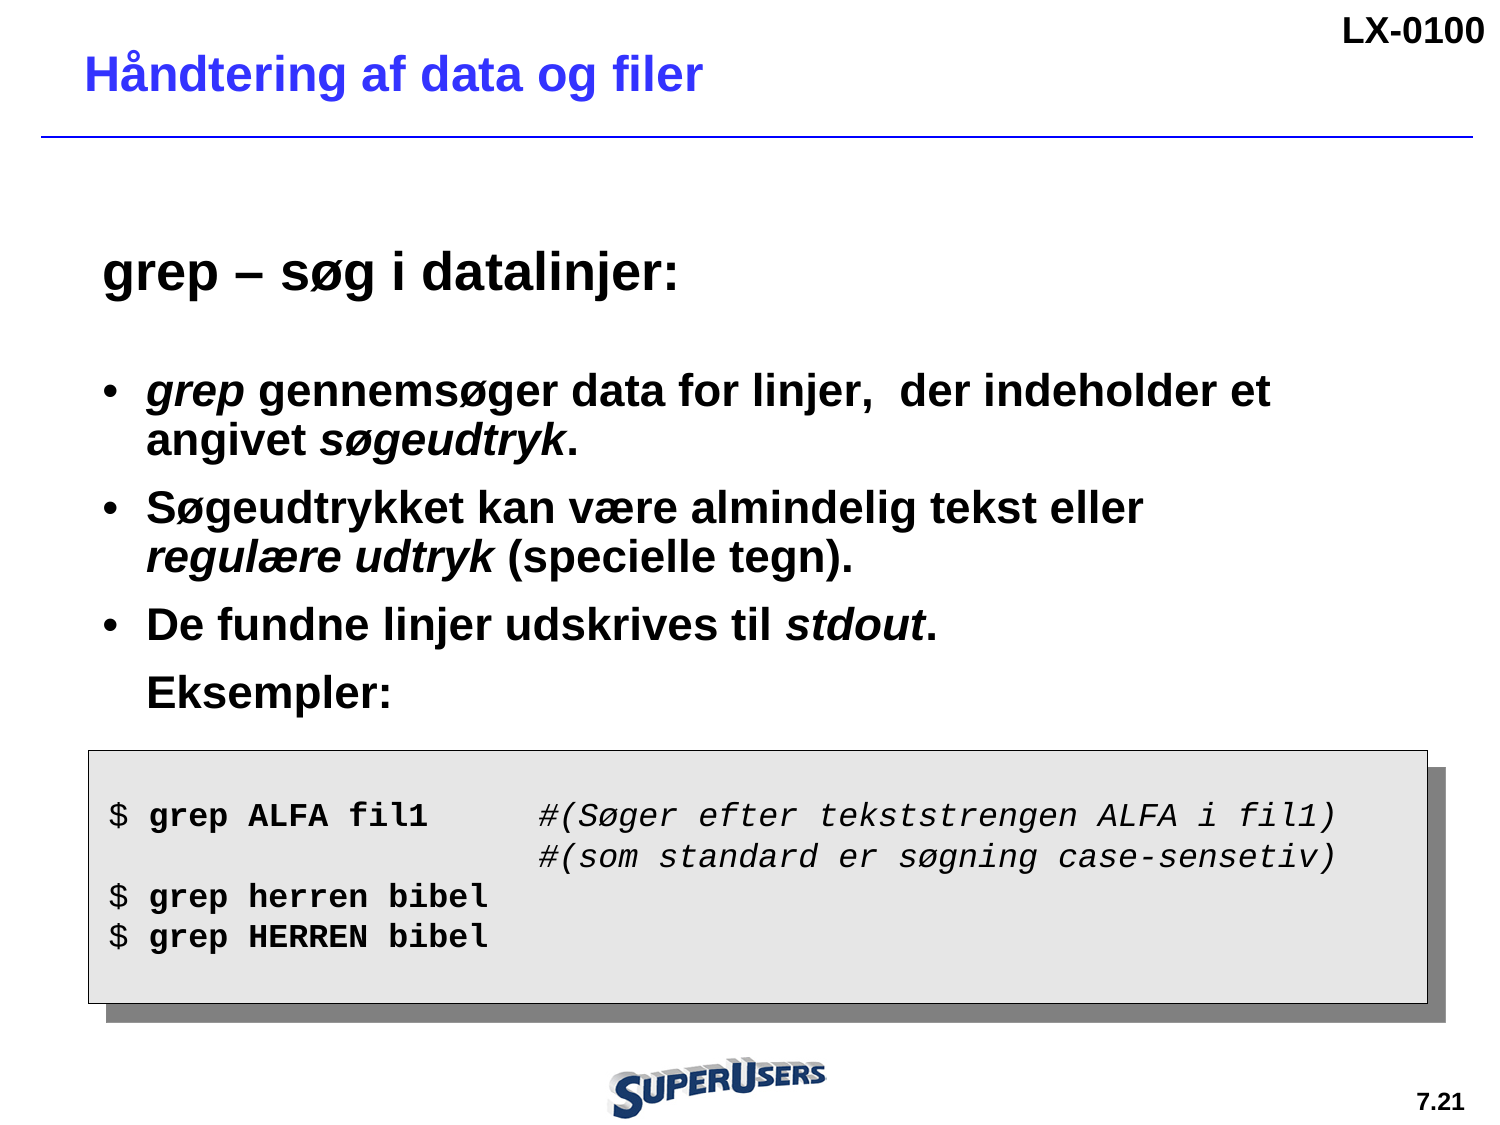

# Håndtering af data og filer
grep – søg i datalinjer:
grep gennemsøger data for linjer, der indeholder et angivet søgeudtryk.
Søgeudtrykket kan være almindelig tekst eller
regulære udtryk (specielle tegn).
De fundne linjer udskrives til stdout.
Eksempler:
 $ grep ALFA fil1 	#(Søger efter tekststrengen ALFA i fil1)
			#(som standard er søgning case-sensetiv)
 $ grep herren bibel
 $ grep HERREN bibel